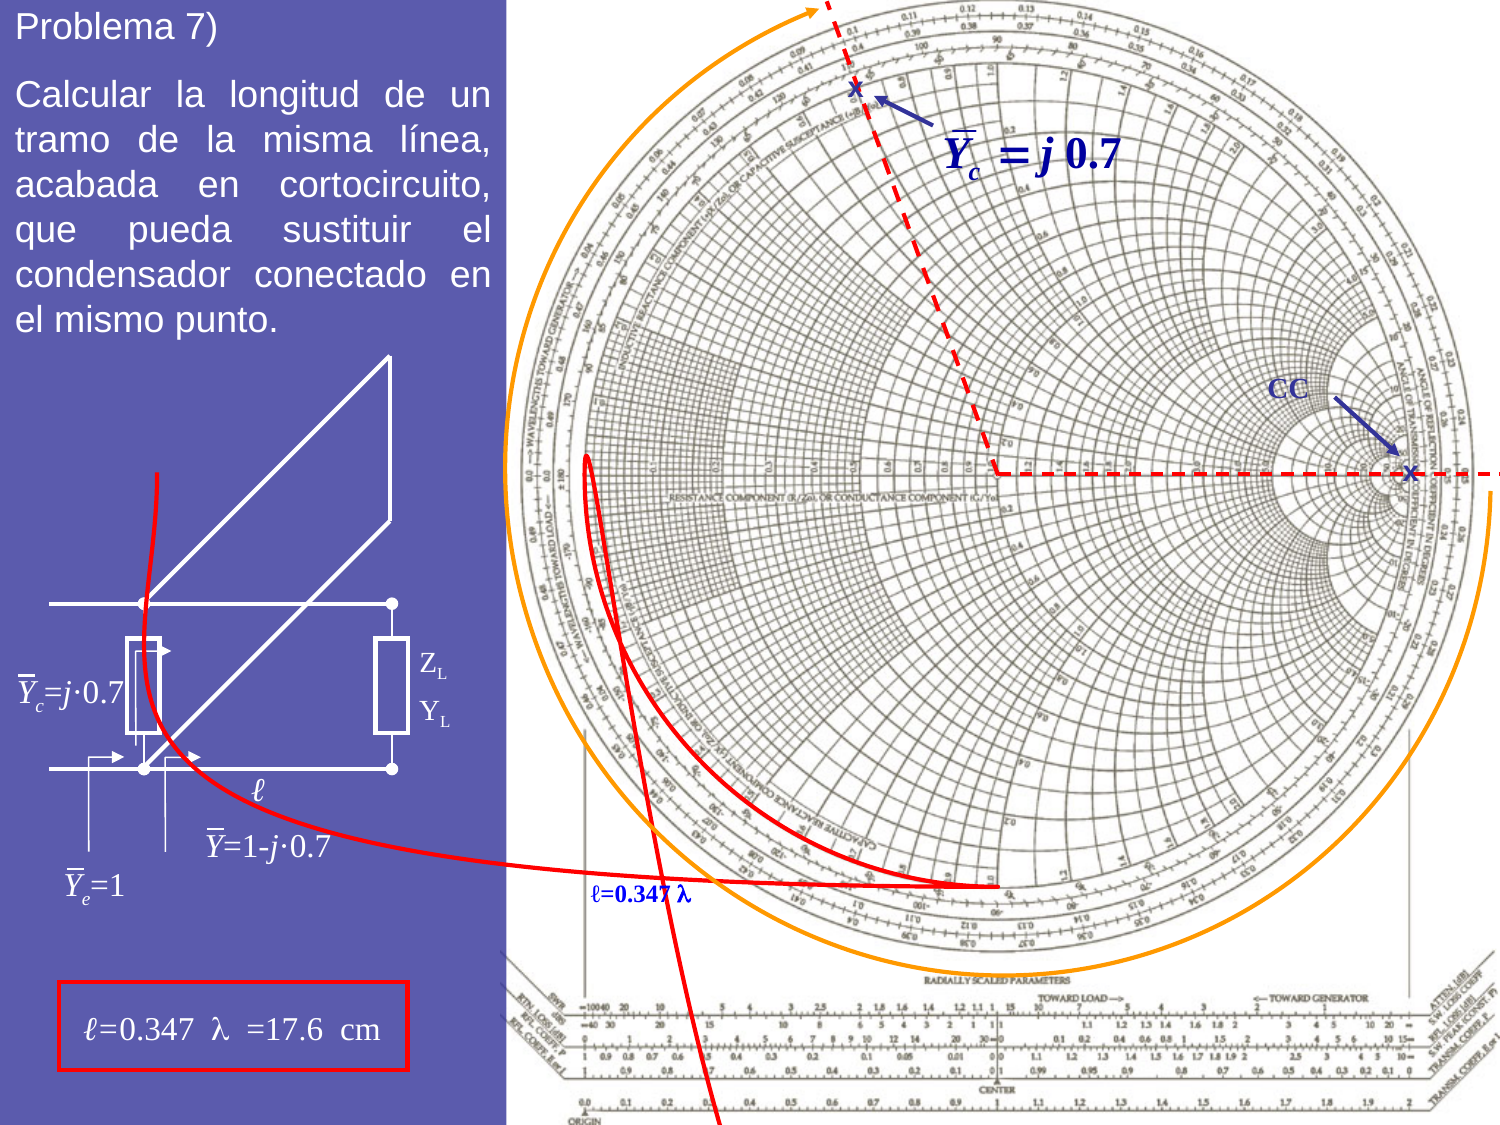

Problema 7)
Calcular la longitud de un tramo de la misma línea, acabada en cortocircuito, que pueda sustituir el condensador conectado en el mismo punto.
x
Yc=j·0.7
CC
x
ZL
YL
ℓ
 Y=1-j·0.7
Ye=1
ℓ=0.347 
ℓ=0.347=cm